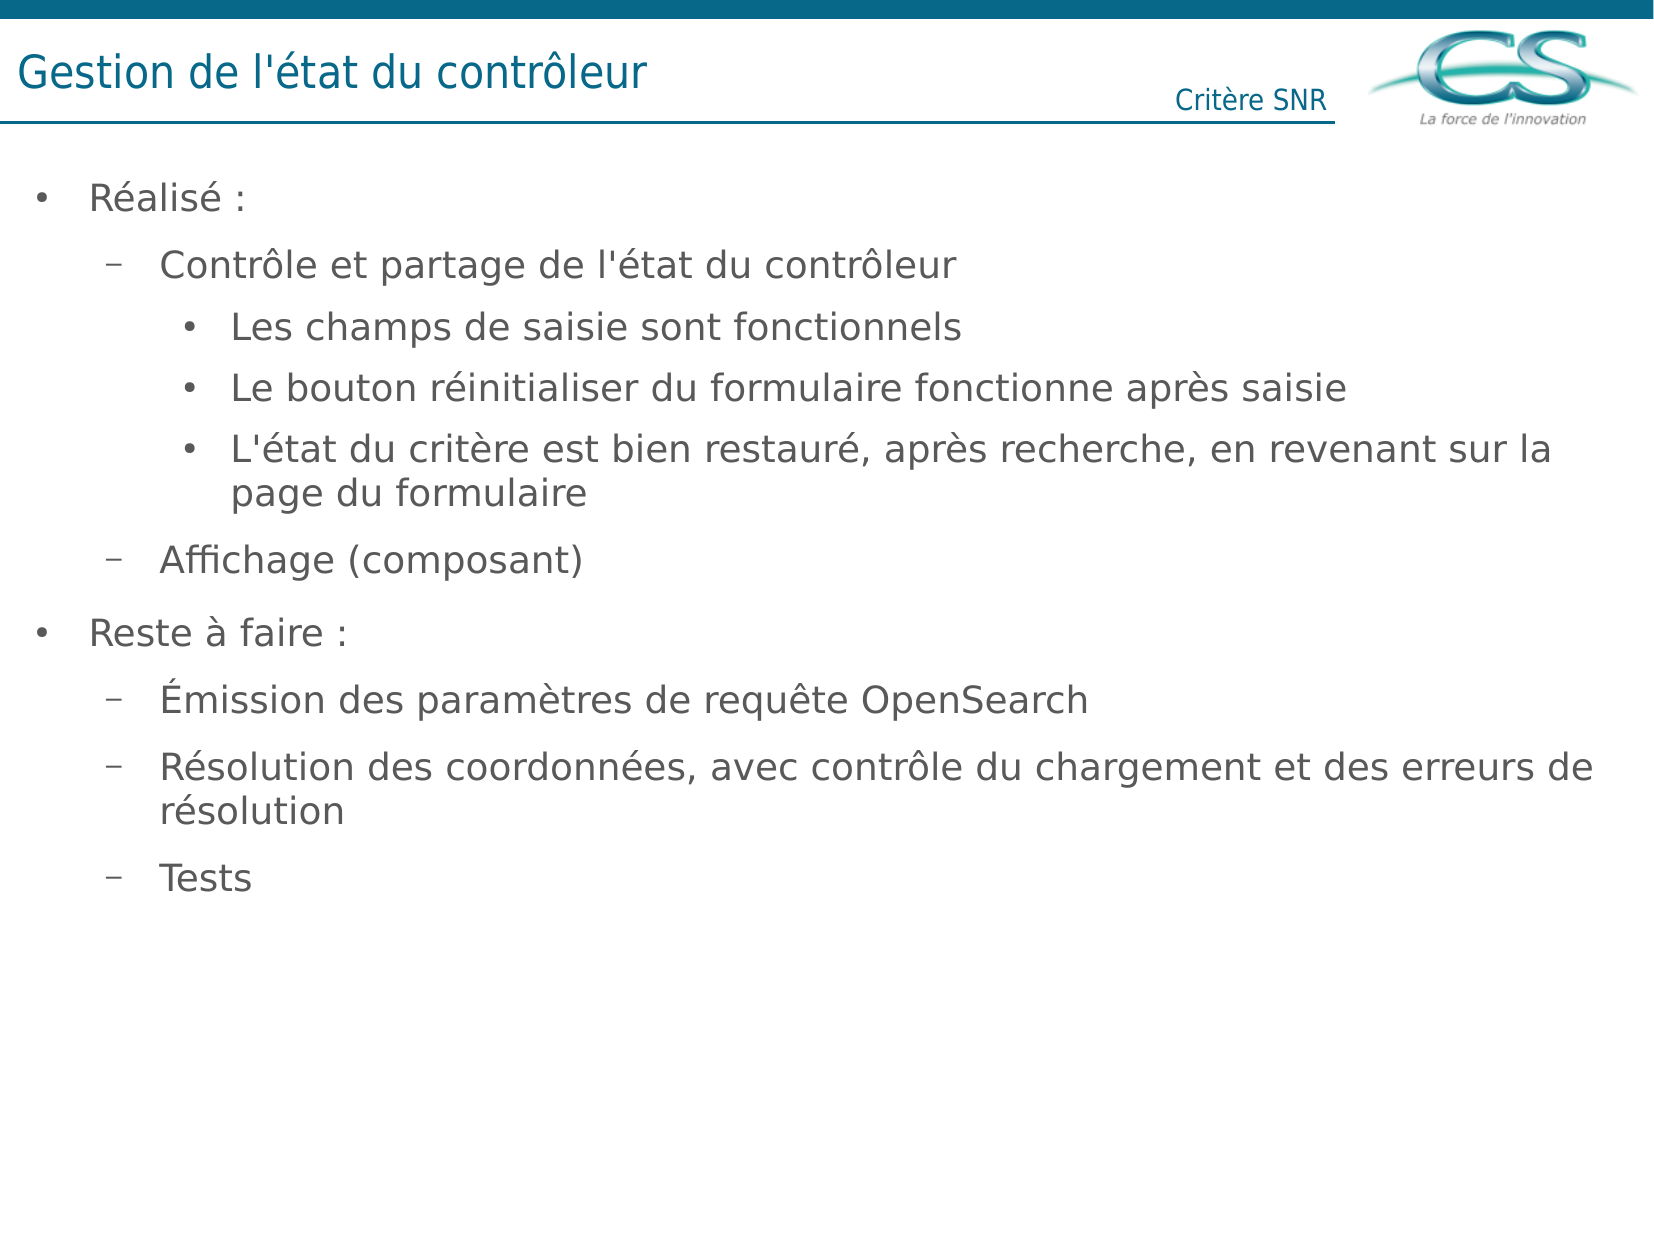

Gestion de l'état du contrôleur
Critère SNR
# Réalisé :
Contrôle et partage de l'état du contrôleur
Les champs de saisie sont fonctionnels
Le bouton réinitialiser du formulaire fonctionne après saisie
L'état du critère est bien restauré, après recherche, en revenant sur la page du formulaire
Affichage (composant)
Reste à faire :
Émission des paramètres de requête OpenSearch
Résolution des coordonnées, avec contrôle du chargement et des erreurs de résolution
Tests